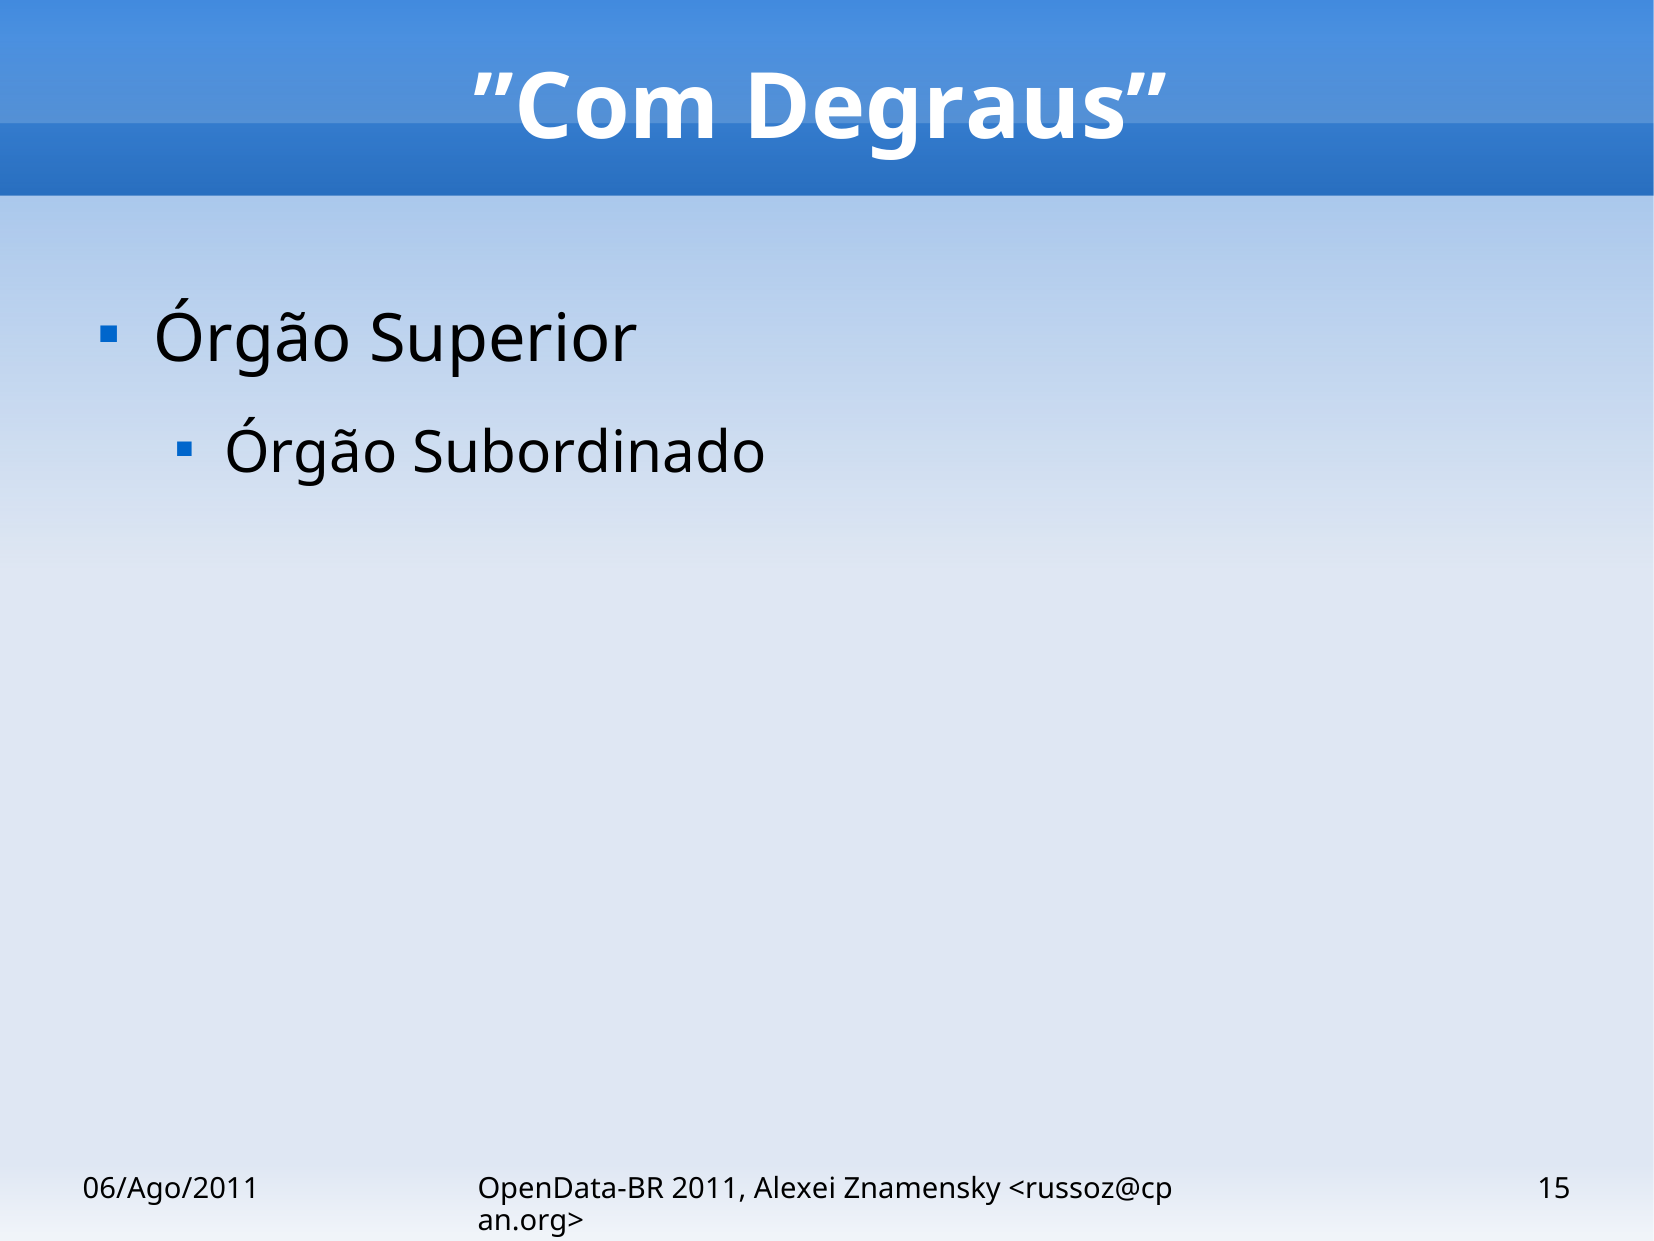

# ”Com Degraus”
Órgão Superior
Órgão Subordinado
06/Ago/2011
OpenData-BR 2011, Alexei Znamensky <russoz@cpan.org>
15